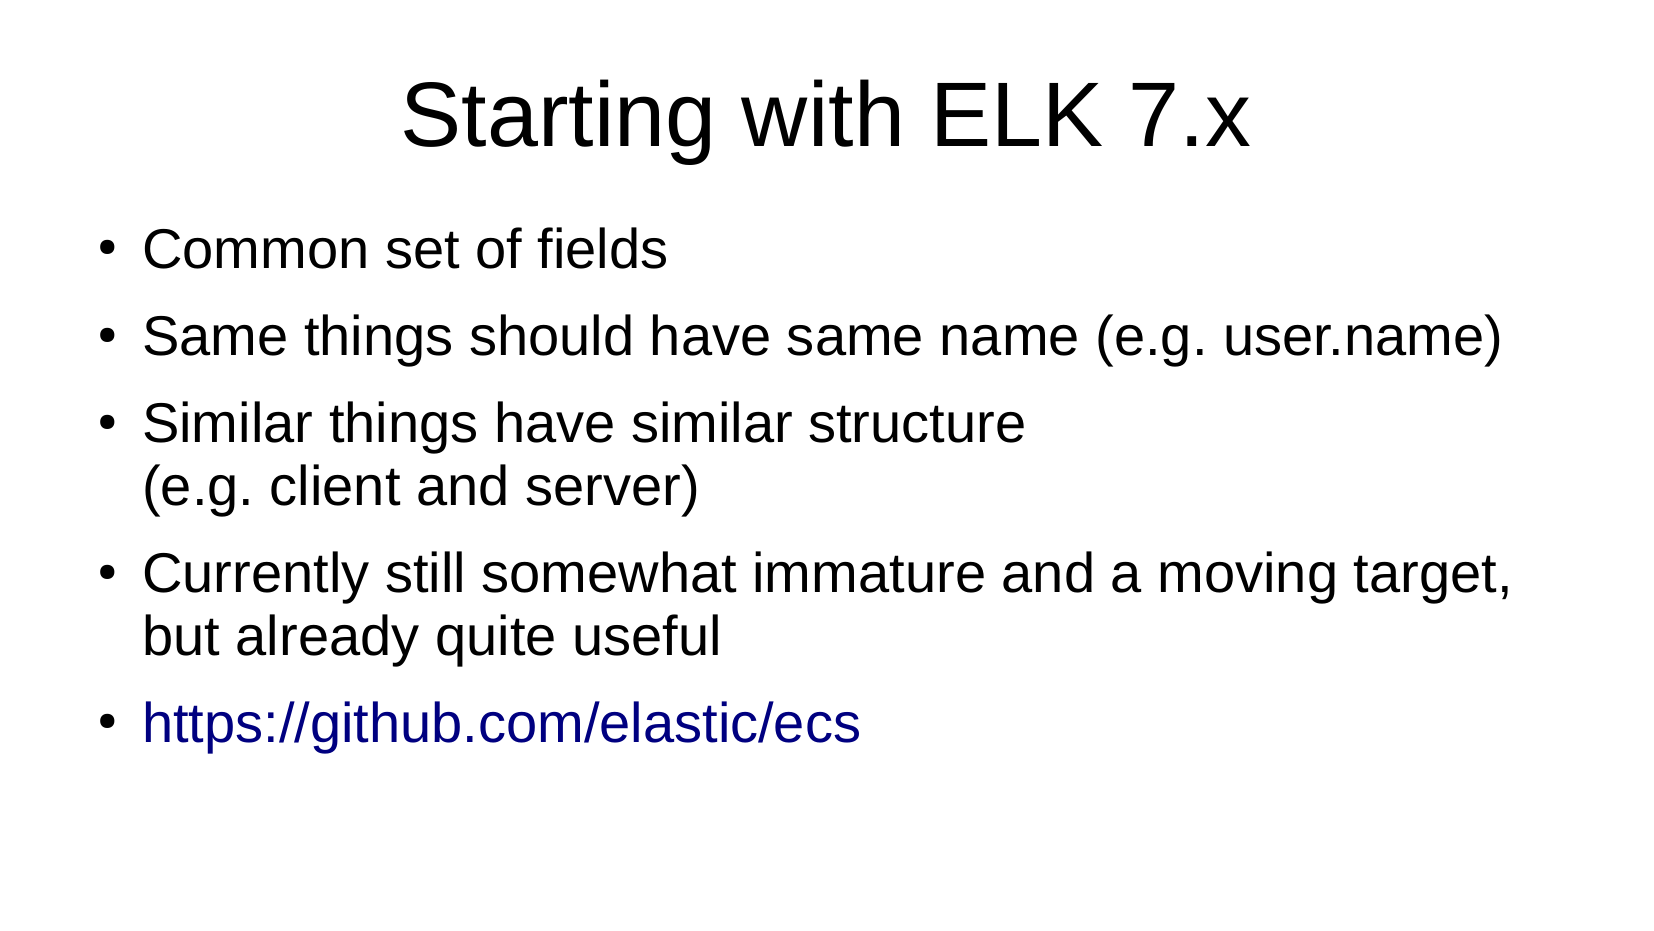

# Starting with ELK 7.x
Common set of fields
Same things should have same name (e.g. user.name)
Similar things have similar structure
(e.g. client and server)
Currently still somewhat immature and a moving target, but already quite useful
https://github.com/elastic/ecs